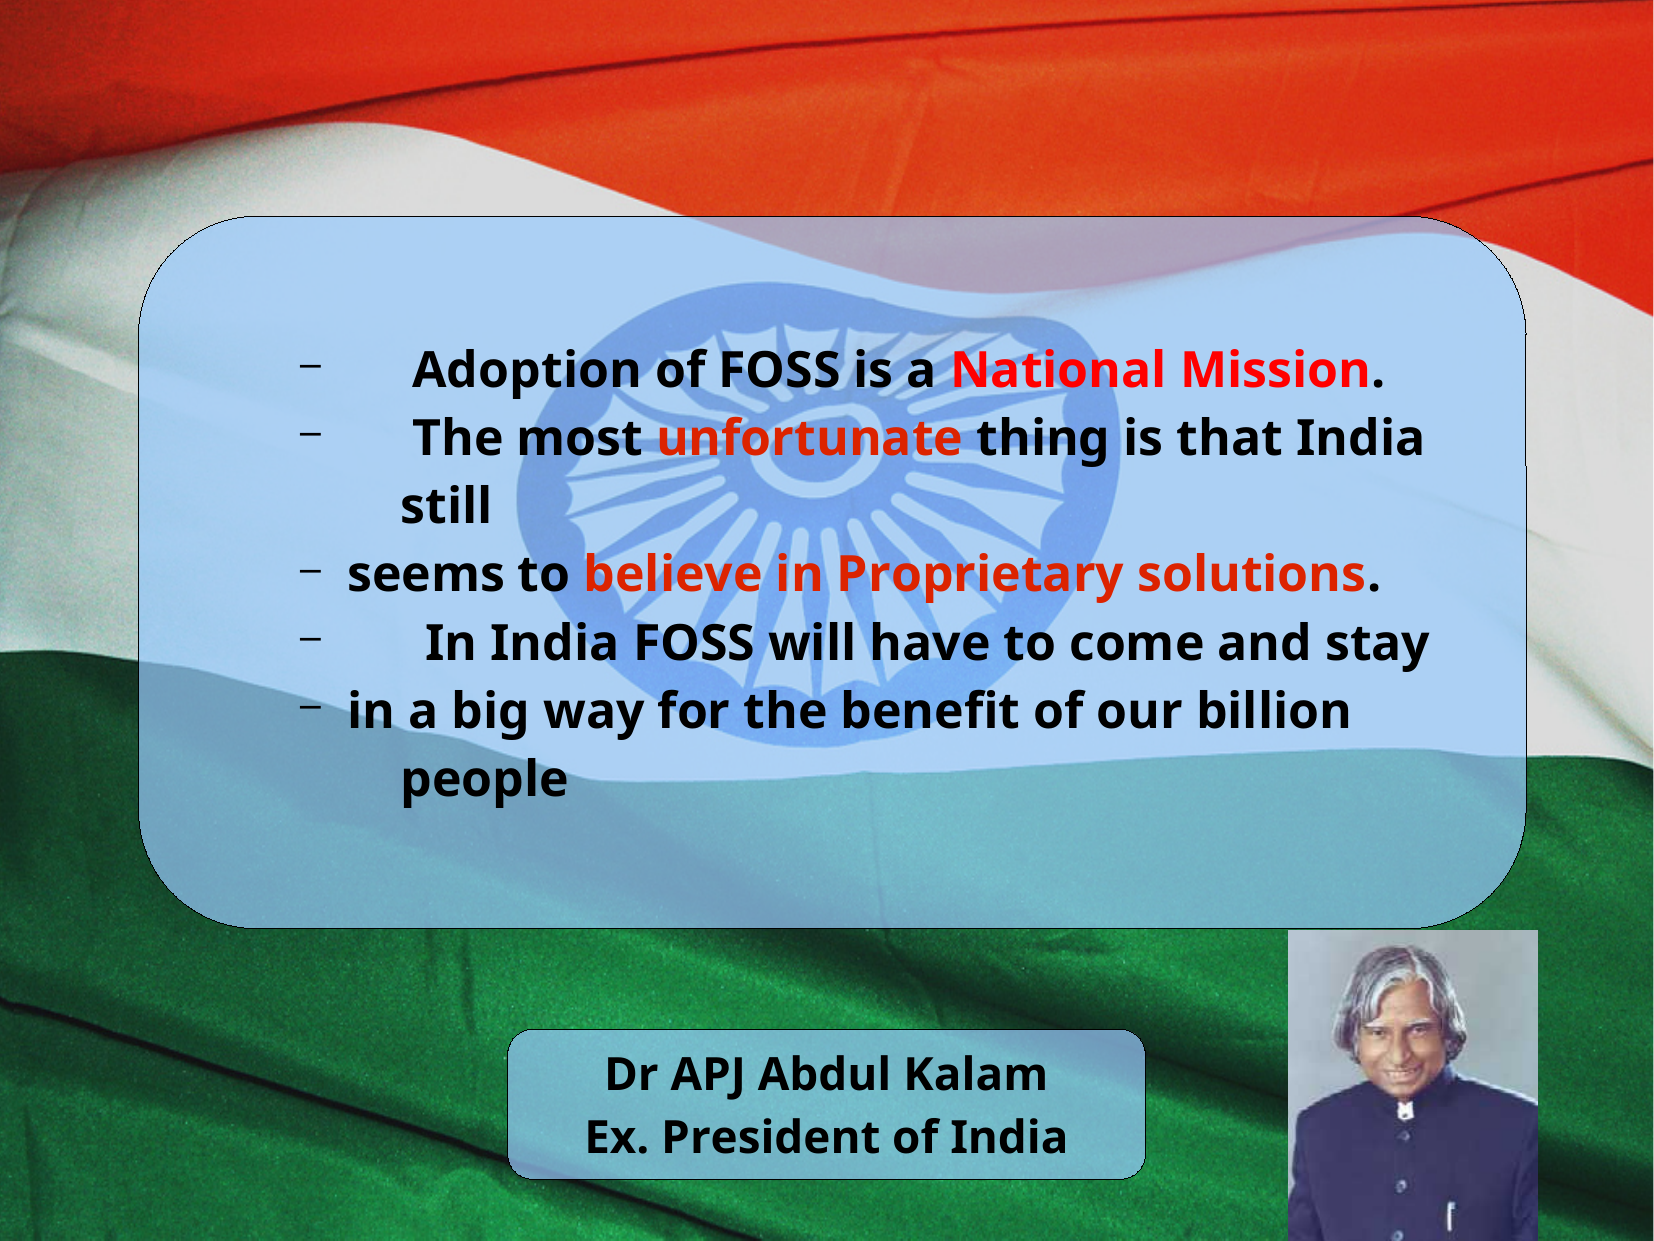

Adoption of FOSS is a National Mission.
 The most unfortunate thing is that India still
seems to believe in Proprietary solutions.
 In India FOSS will have to come and stay
in a big way for the benefit of our billion people
Dr APJ Abdul Kalam
Ex. President of India